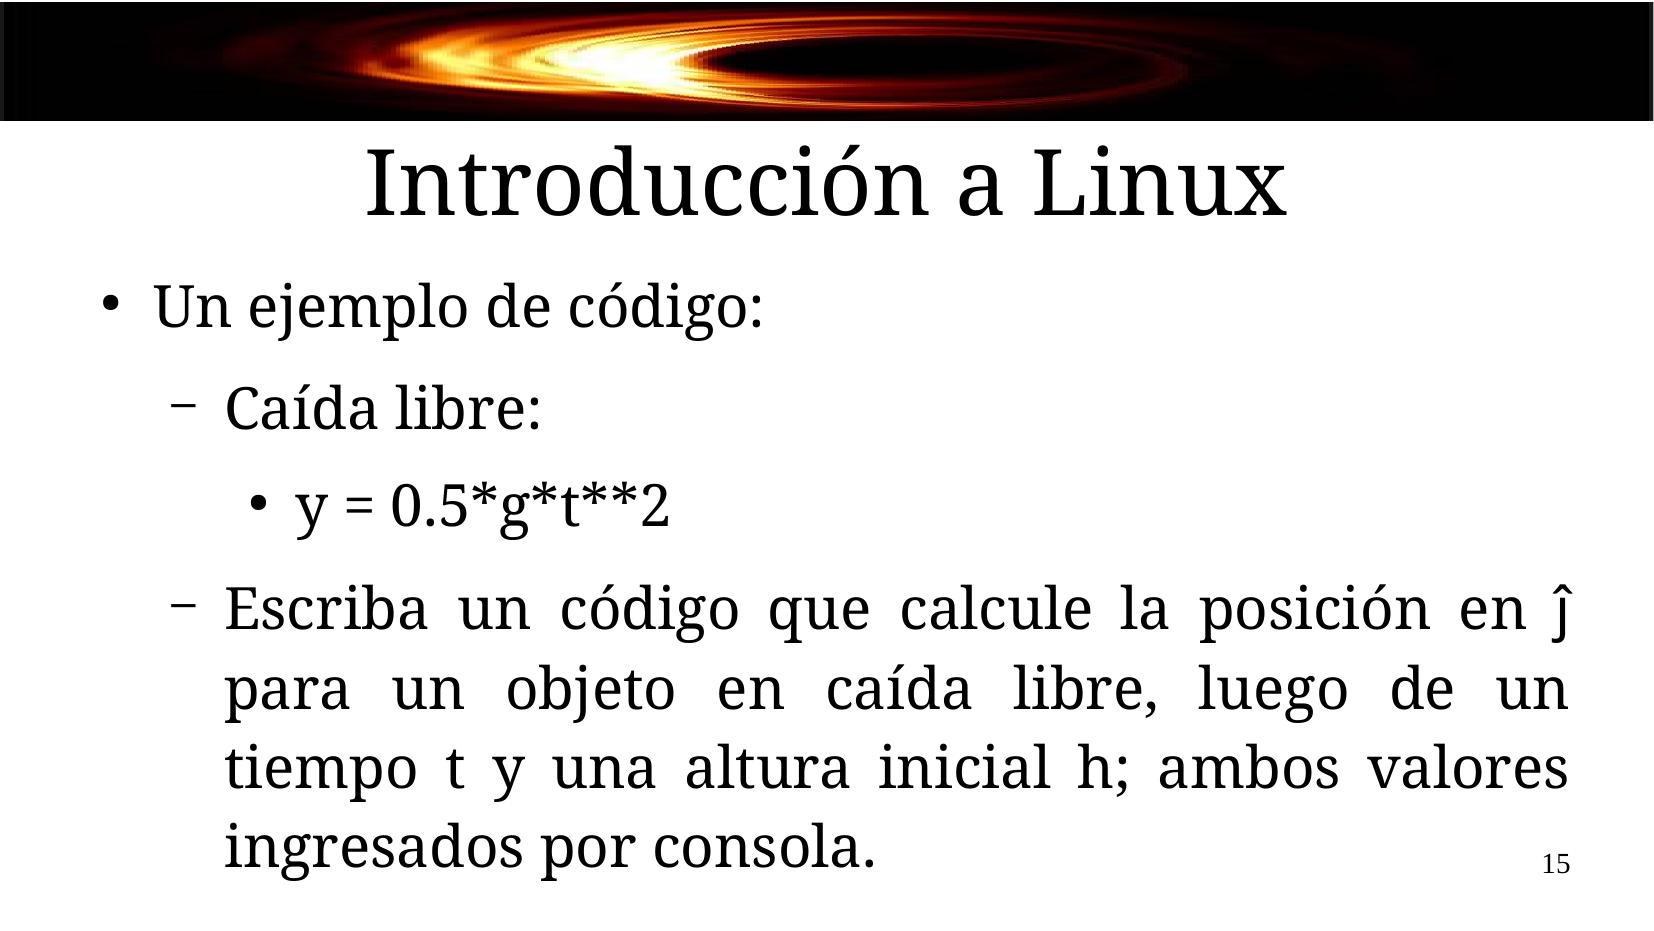

# Introducción a Linux
Un ejemplo de código:
Caída libre:
y = 0.5*g*t**2
Escriba un código que calcule la posición en ĵ para un objeto en caída libre, luego de un tiempo t y una altura inicial h; ambos valores ingresados por consola.
15